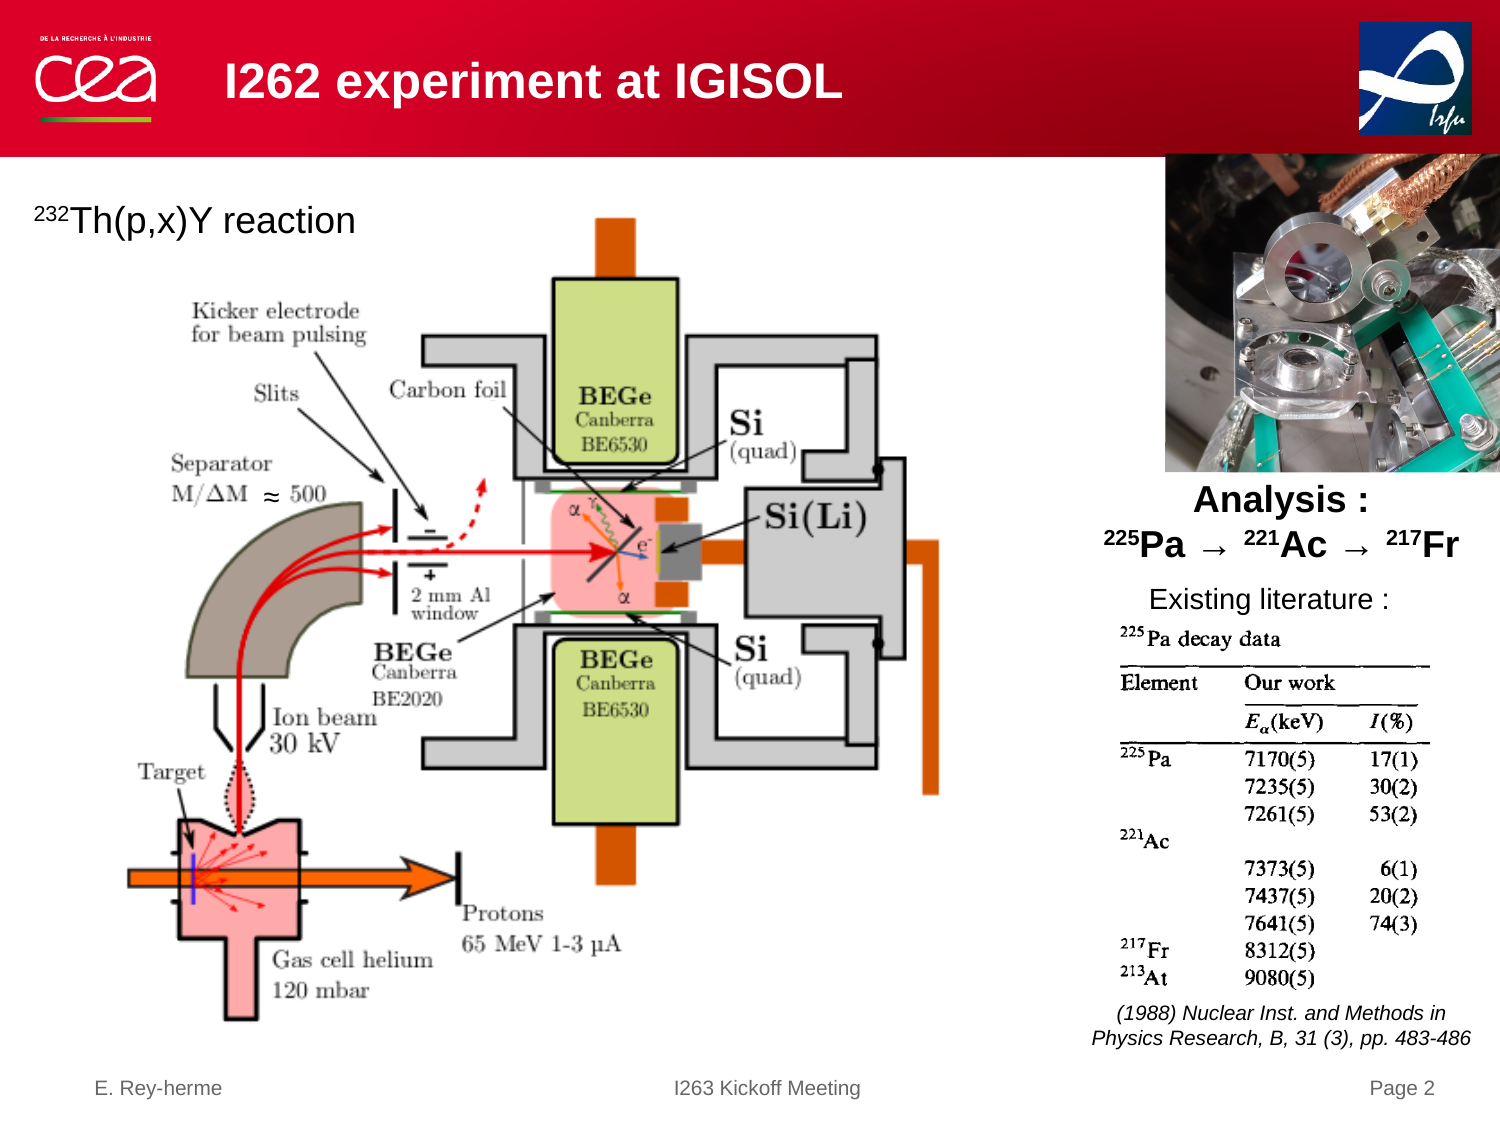

I262 experiment at IGISOL
232Th(p,x)Y reaction
Analysis :
225Pa → 221Ac → 217Fr
≈
Existing literature :
(1988) Nuclear Inst. and Methods in Physics Research, B, 31 (3), pp. 483-486
E. Rey-herme
I263 Kickoff Meeting
Page 2